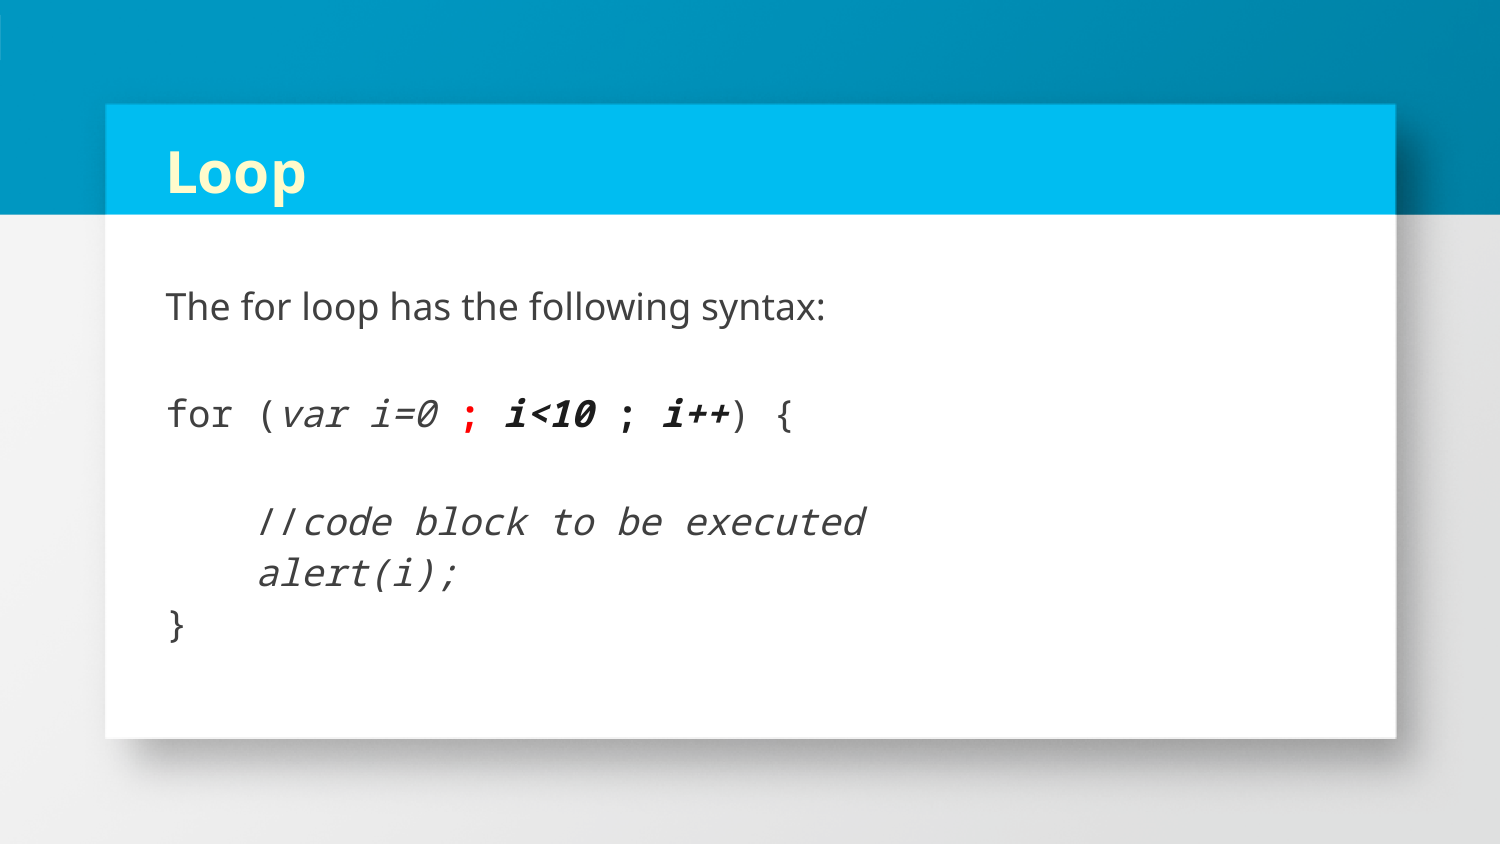

# Loop
The for loop has the following syntax:
for (var i=0 ; i<10 ; i++) {
    //code block to be executed
 alert(i);
}